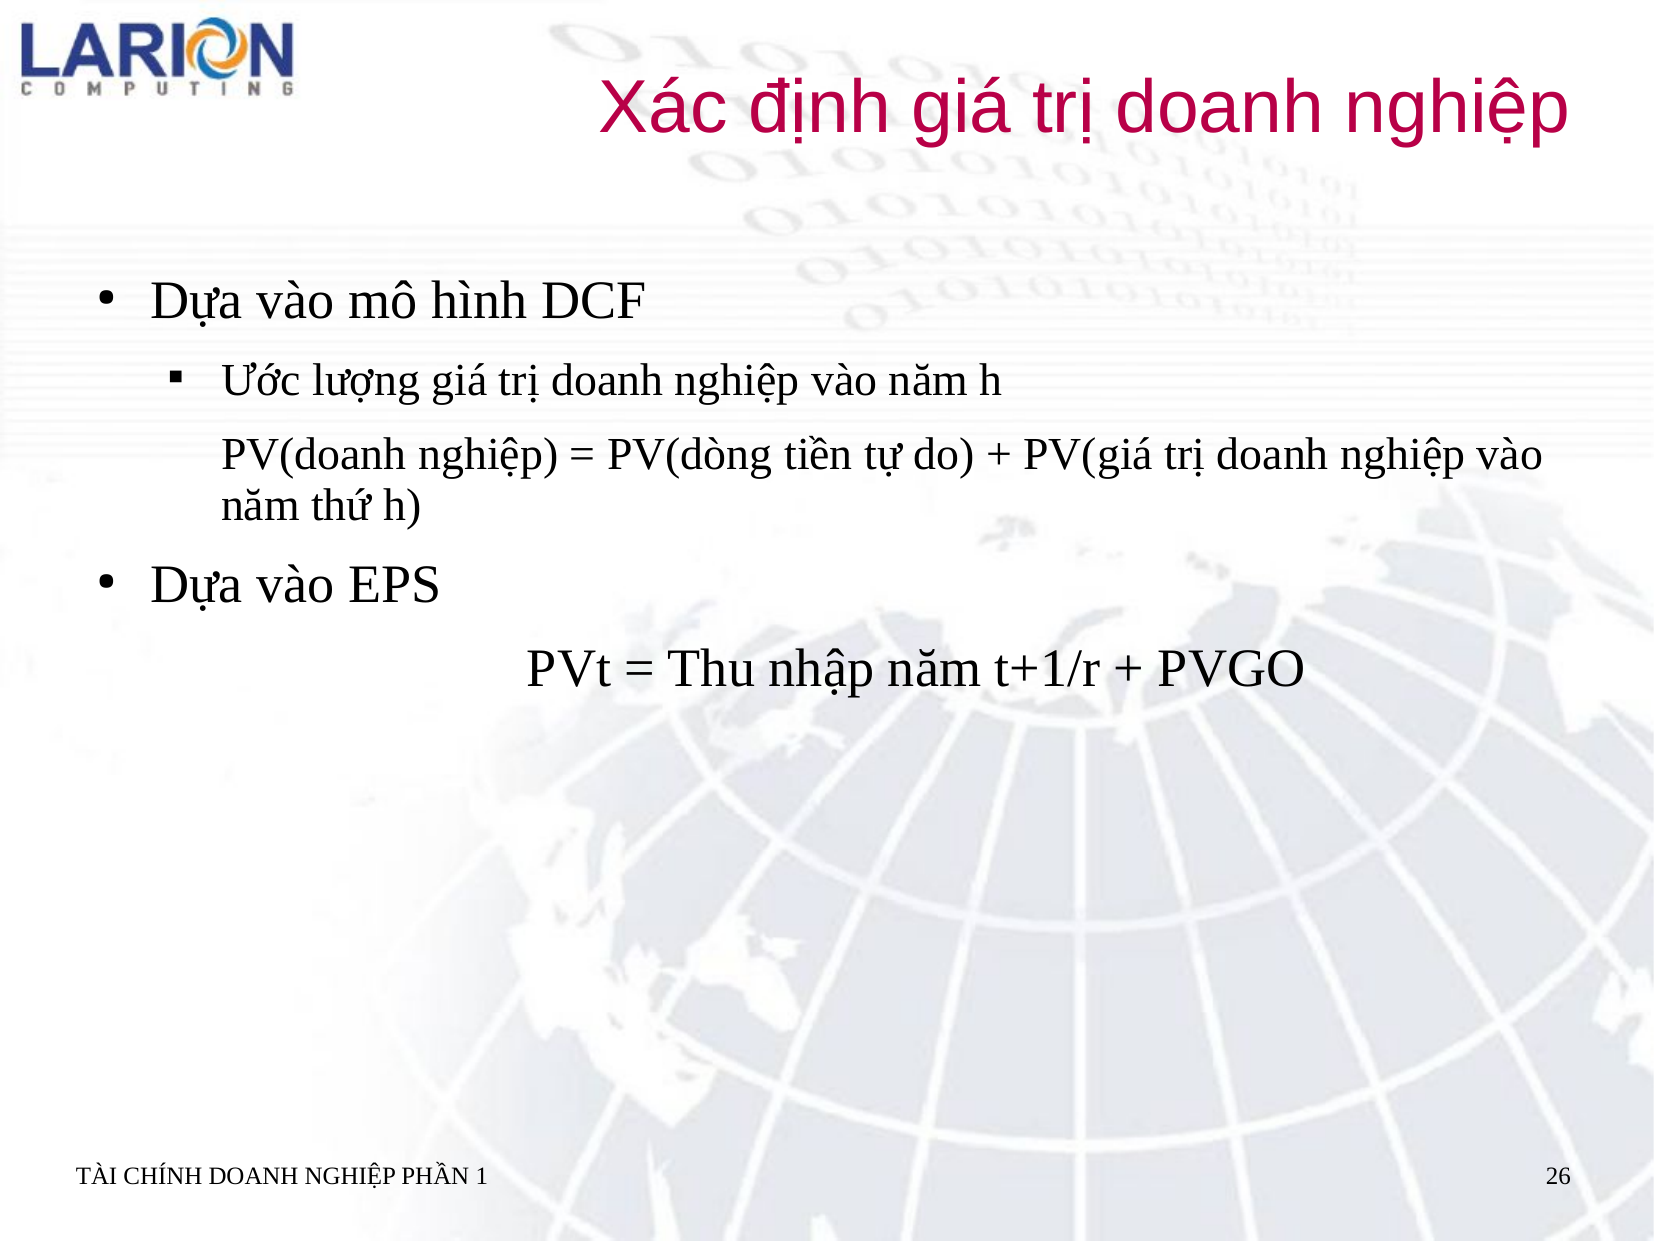

# Xác định giá trị doanh nghiệp
Dựa vào mô hình DCF
Ước lượng giá trị doanh nghiệp vào năm h
PV(doanh nghiệp) = PV(dòng tiền tự do) + PV(giá trị doanh nghiệp vào năm thứ h)
Dựa vào EPS
PVt = Thu nhập năm t+1/r + PVGO
TÀI CHÍNH DOANH NGHIỆP PHẦN 1
26